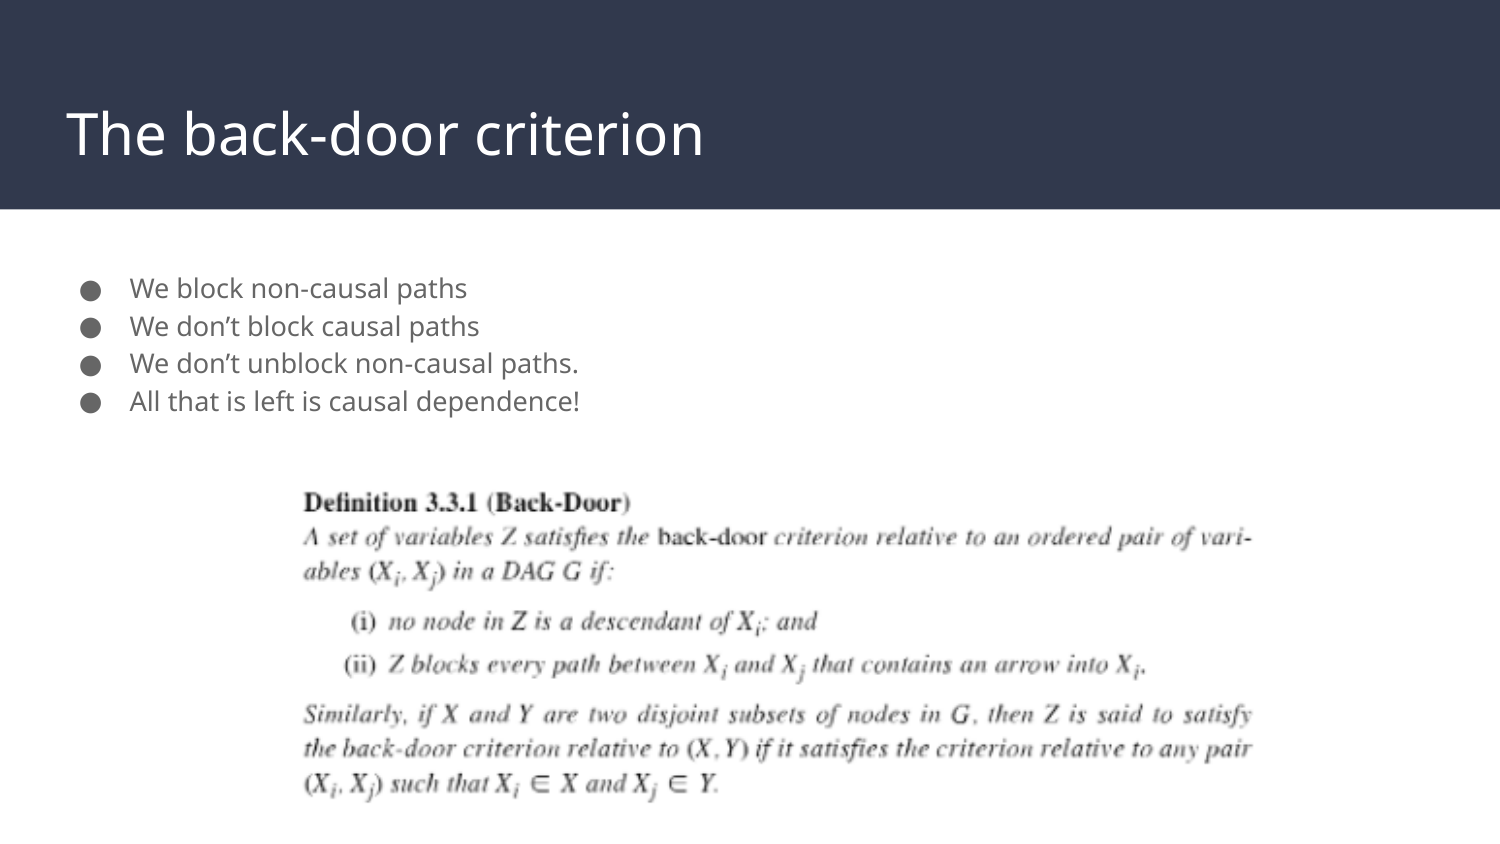

# The back-door criterion
We block non-causal paths
We don’t block causal paths
We don’t unblock non-causal paths.
All that is left is causal dependence!